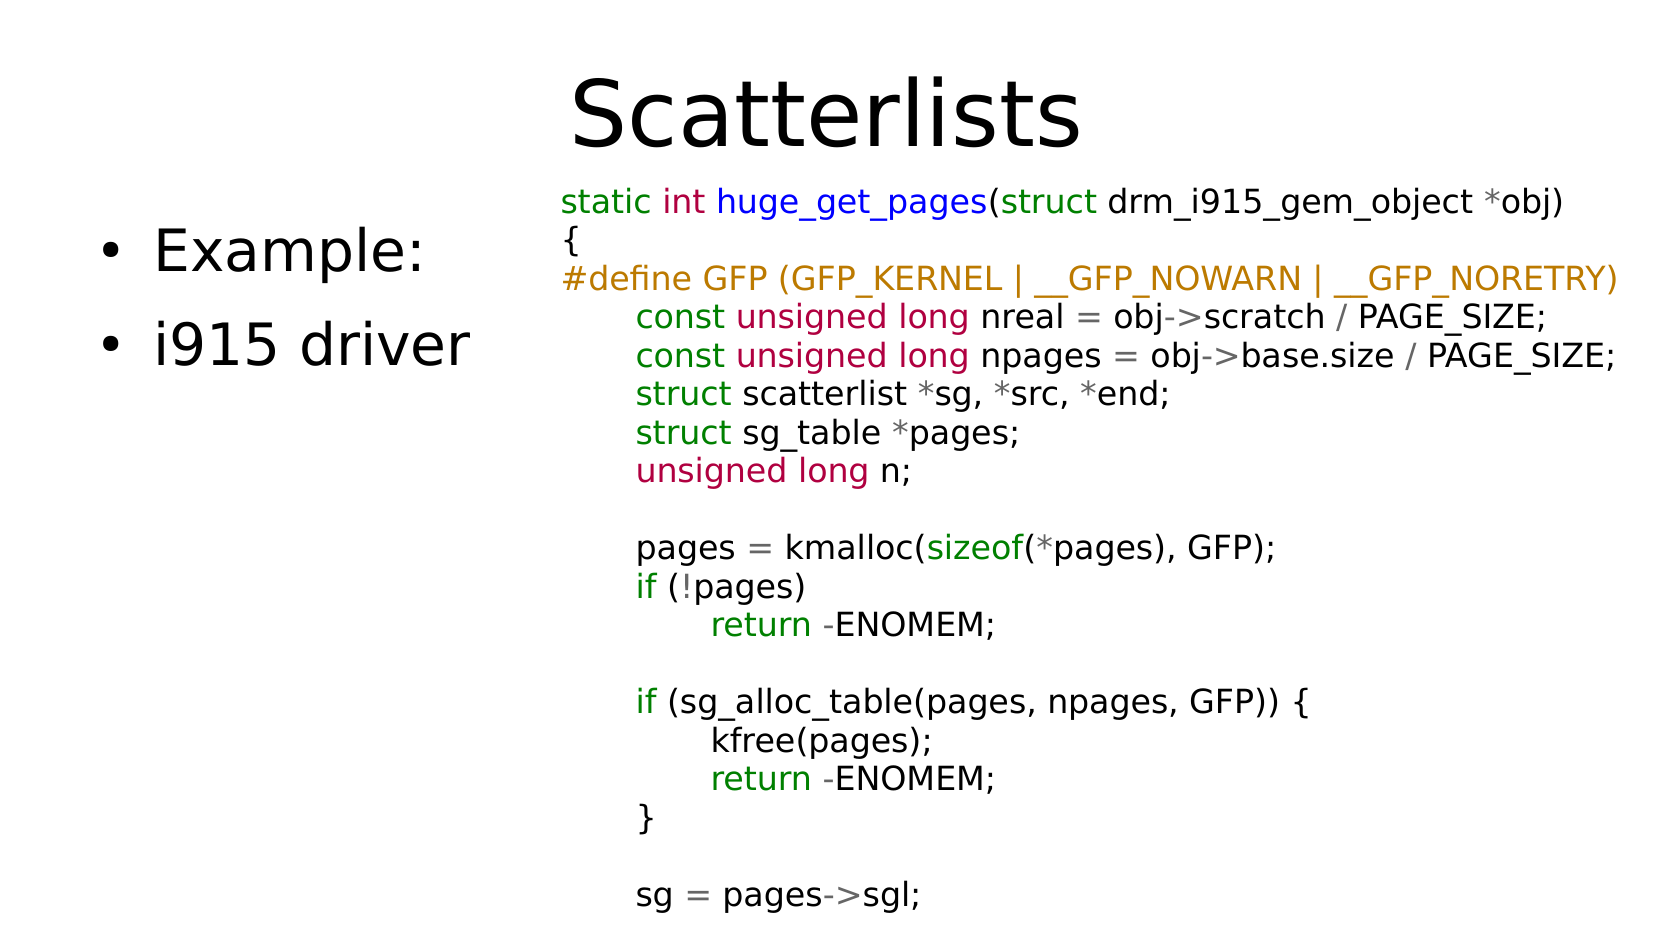

# Scatterlists
static int huge_get_pages(struct drm_i915_gem_object *obj)
{
#define GFP (GFP_KERNEL | __GFP_NOWARN | __GFP_NORETRY)
	const unsigned long nreal = obj->scratch / PAGE_SIZE;
	const unsigned long npages = obj->base.size / PAGE_SIZE;
	struct scatterlist *sg, *src, *end;
	struct sg_table *pages;
	unsigned long n;
	pages = kmalloc(sizeof(*pages), GFP);
	if (!pages)
		return -ENOMEM;
	if (sg_alloc_table(pages, npages, GFP)) {
		kfree(pages);
		return -ENOMEM;
	}
	sg = pages->sgl;
Example:
i915 driver